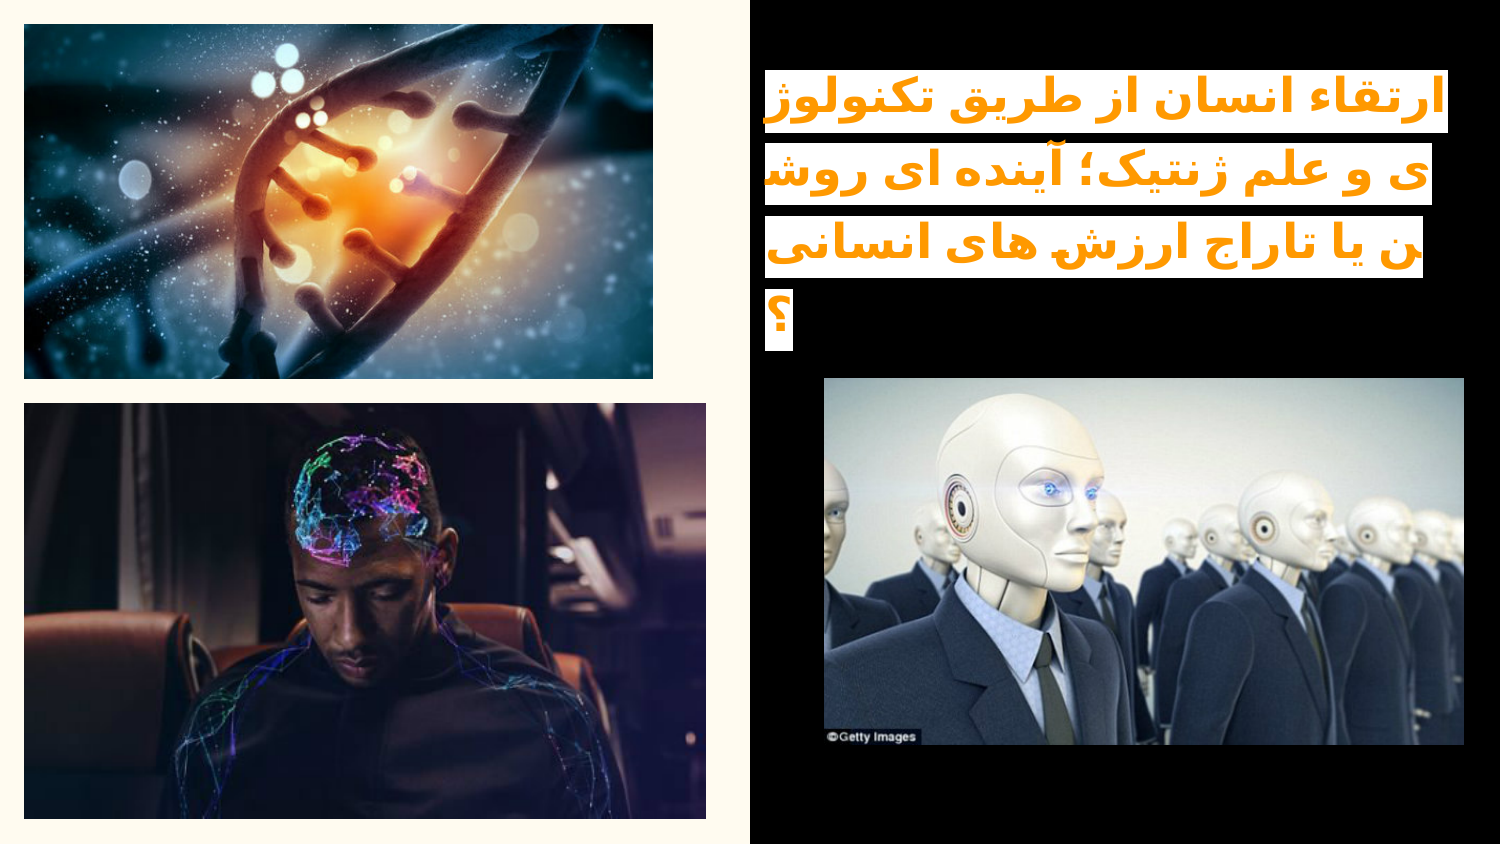

ارتقاء انسان از طریق تکنولوژی و علم ژنتیک؛ آینده ای روشن یا تاراج ارزش های انسانی؟